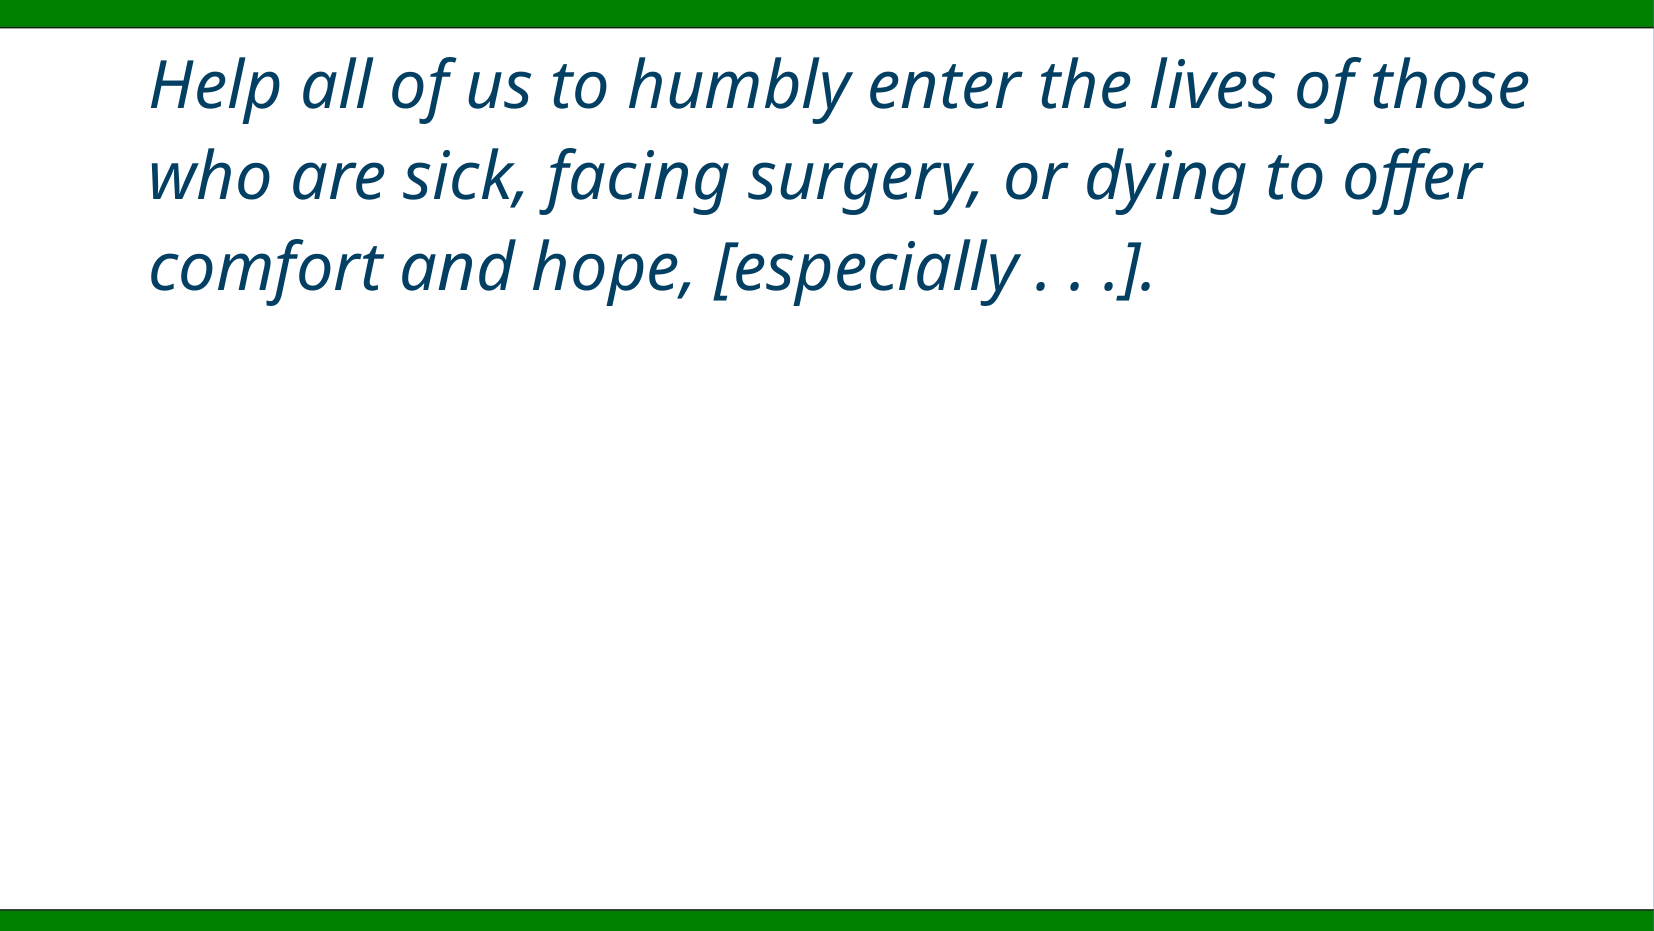

Help all of us to humbly enter the lives of those
 who are sick, facing surgery, or dying to offer
 comfort and hope, [especially . . .].